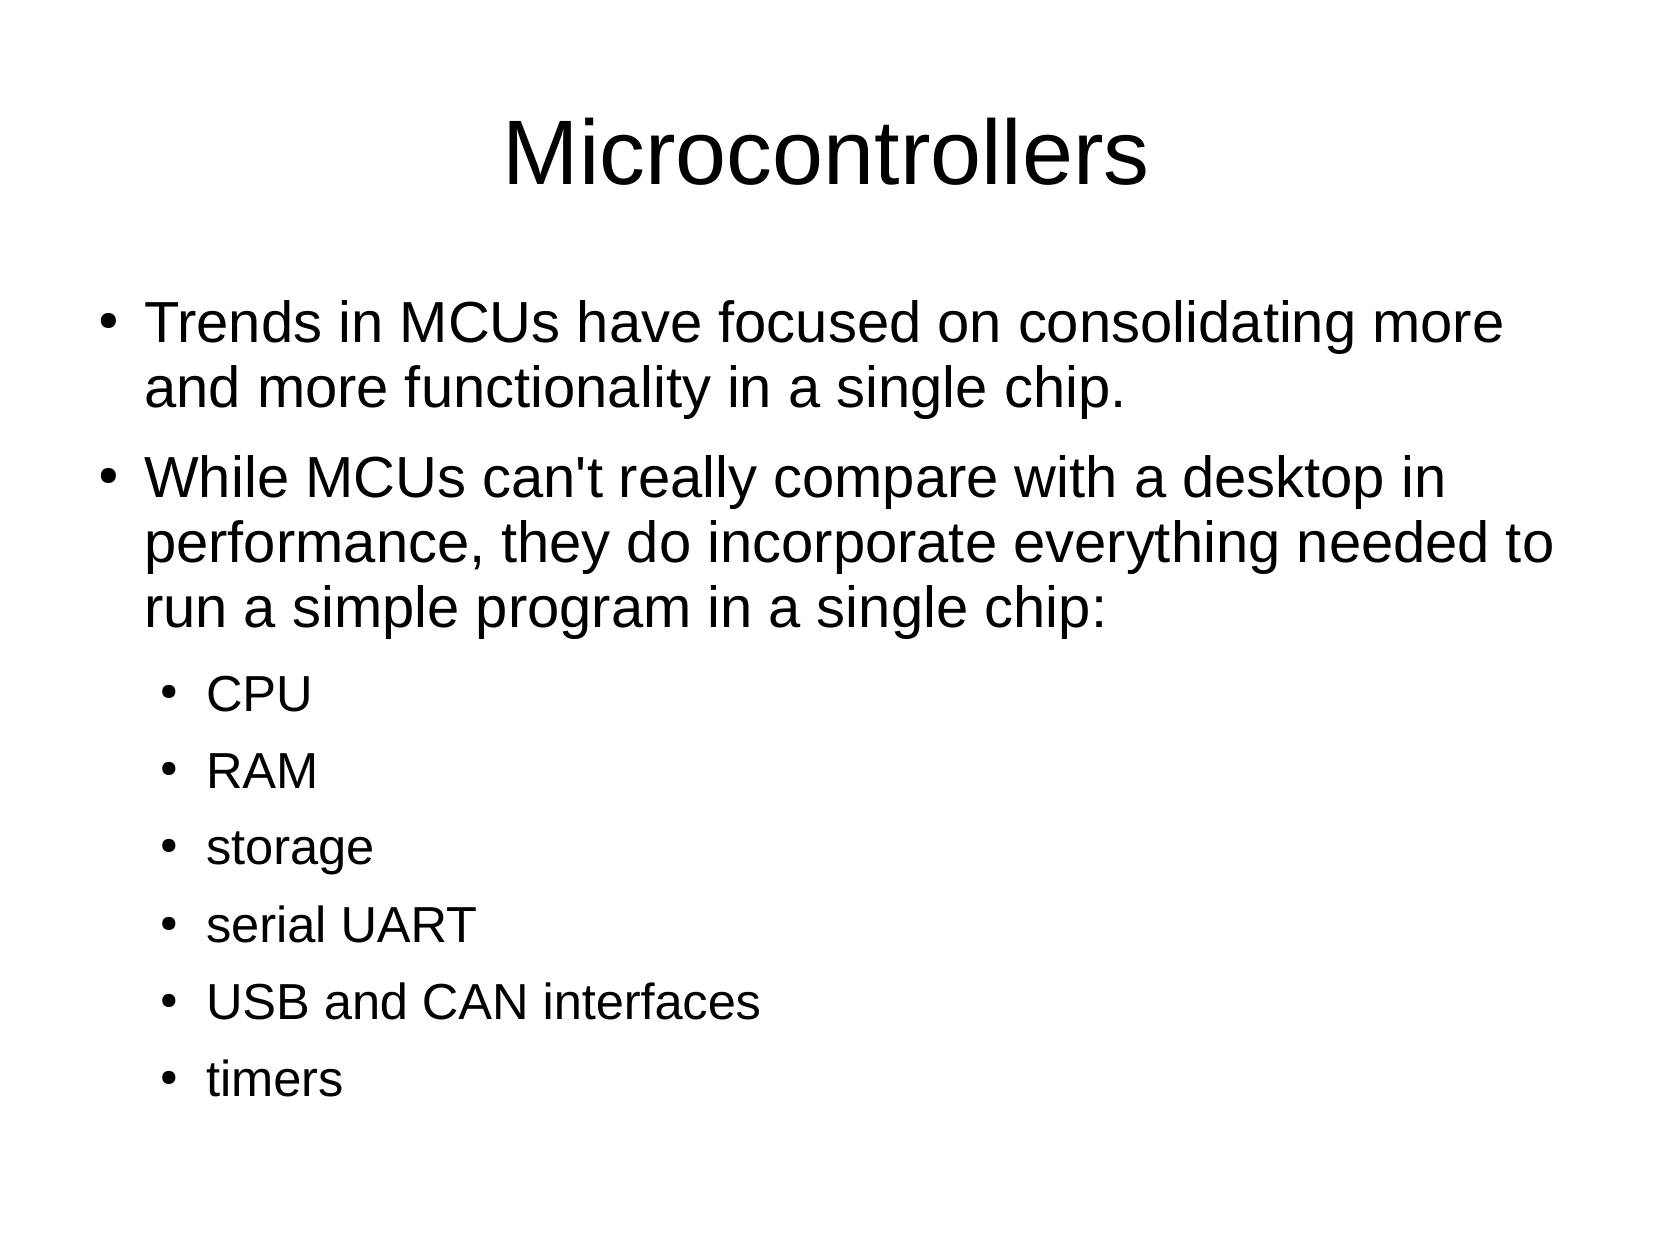

# Microcontrollers
Trends in MCUs have focused on consolidating more and more functionality in a single chip.
While MCUs can't really compare with a desktop in performance, they do incorporate everything needed to run a simple program in a single chip:
CPU
RAM
storage
serial UART
USB and CAN interfaces
timers